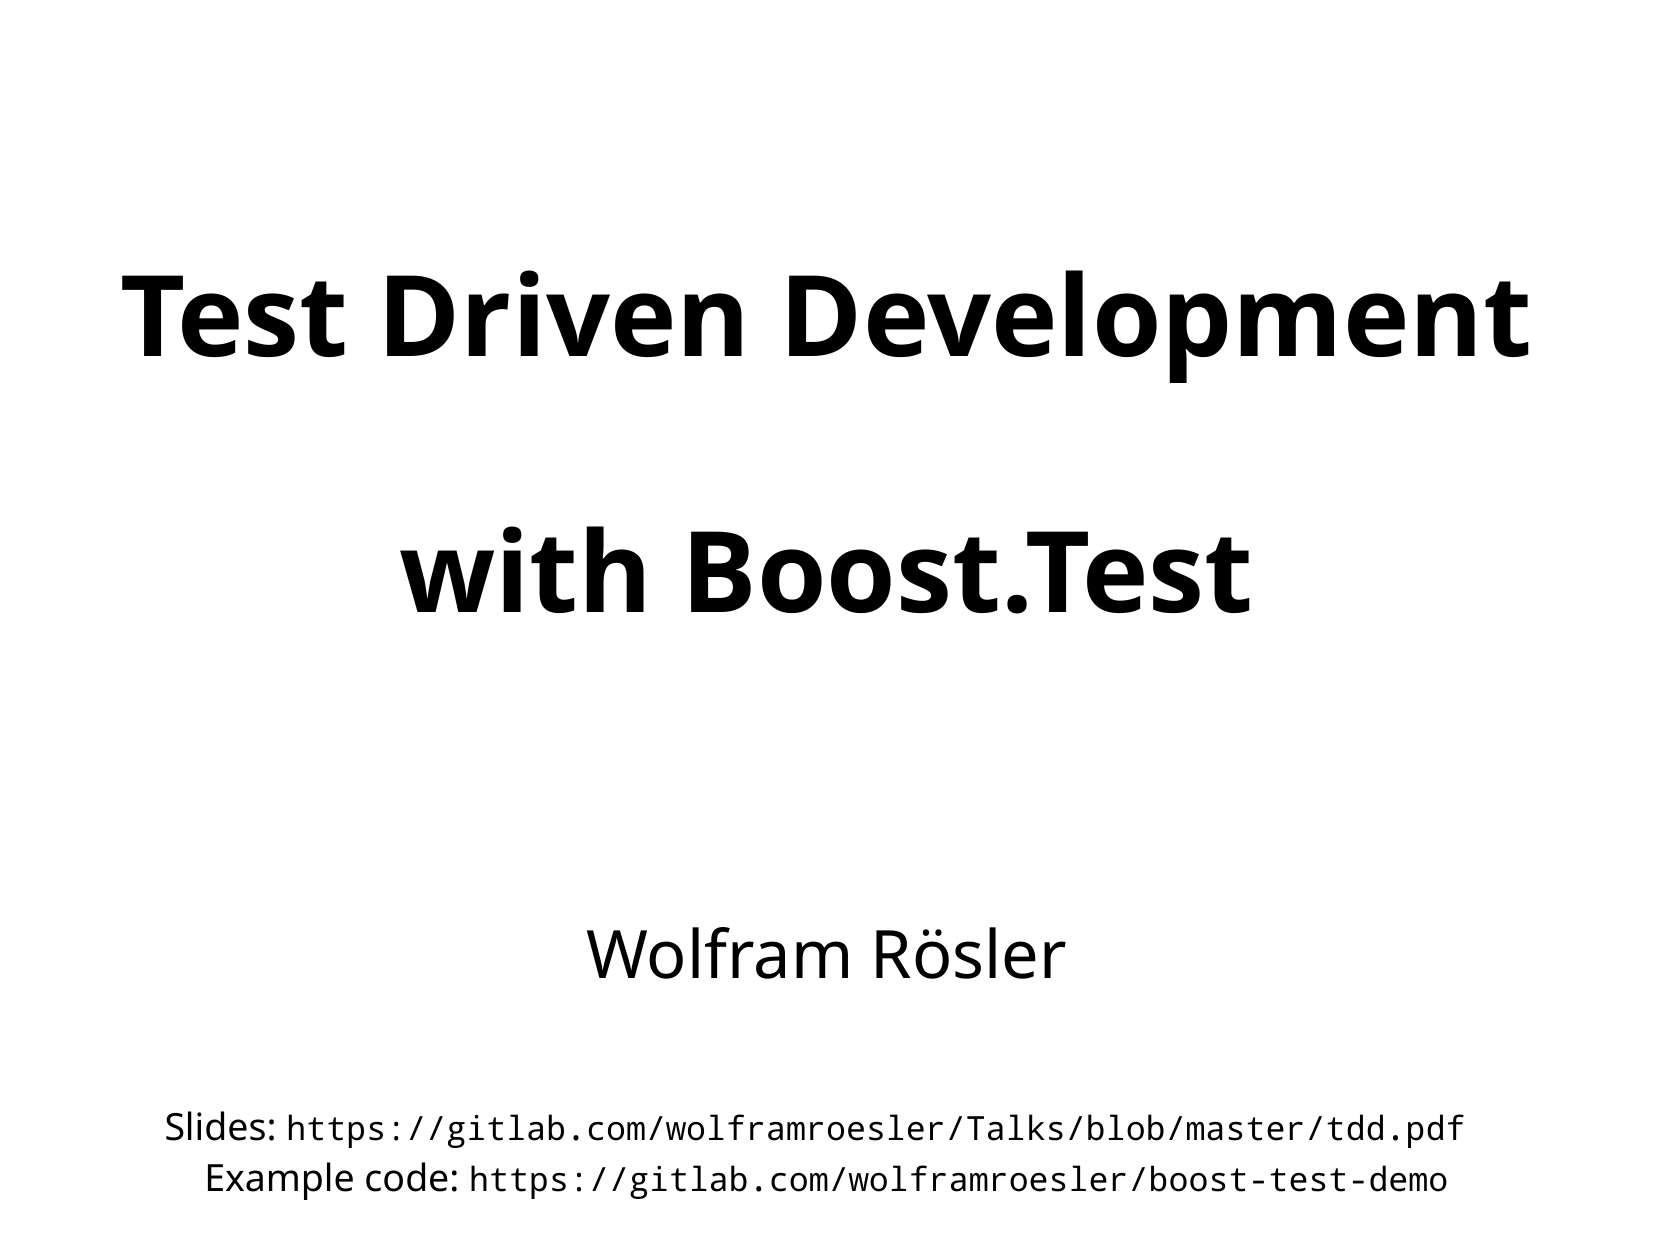

# Test Driven Development
with Boost.Test
Wolfram Rösler
Slides: https://gitlab.com/wolframroesler/Talks/blob/master/tdd.pdf
Example code: https://gitlab.com/wolframroesler/boost-test-demo